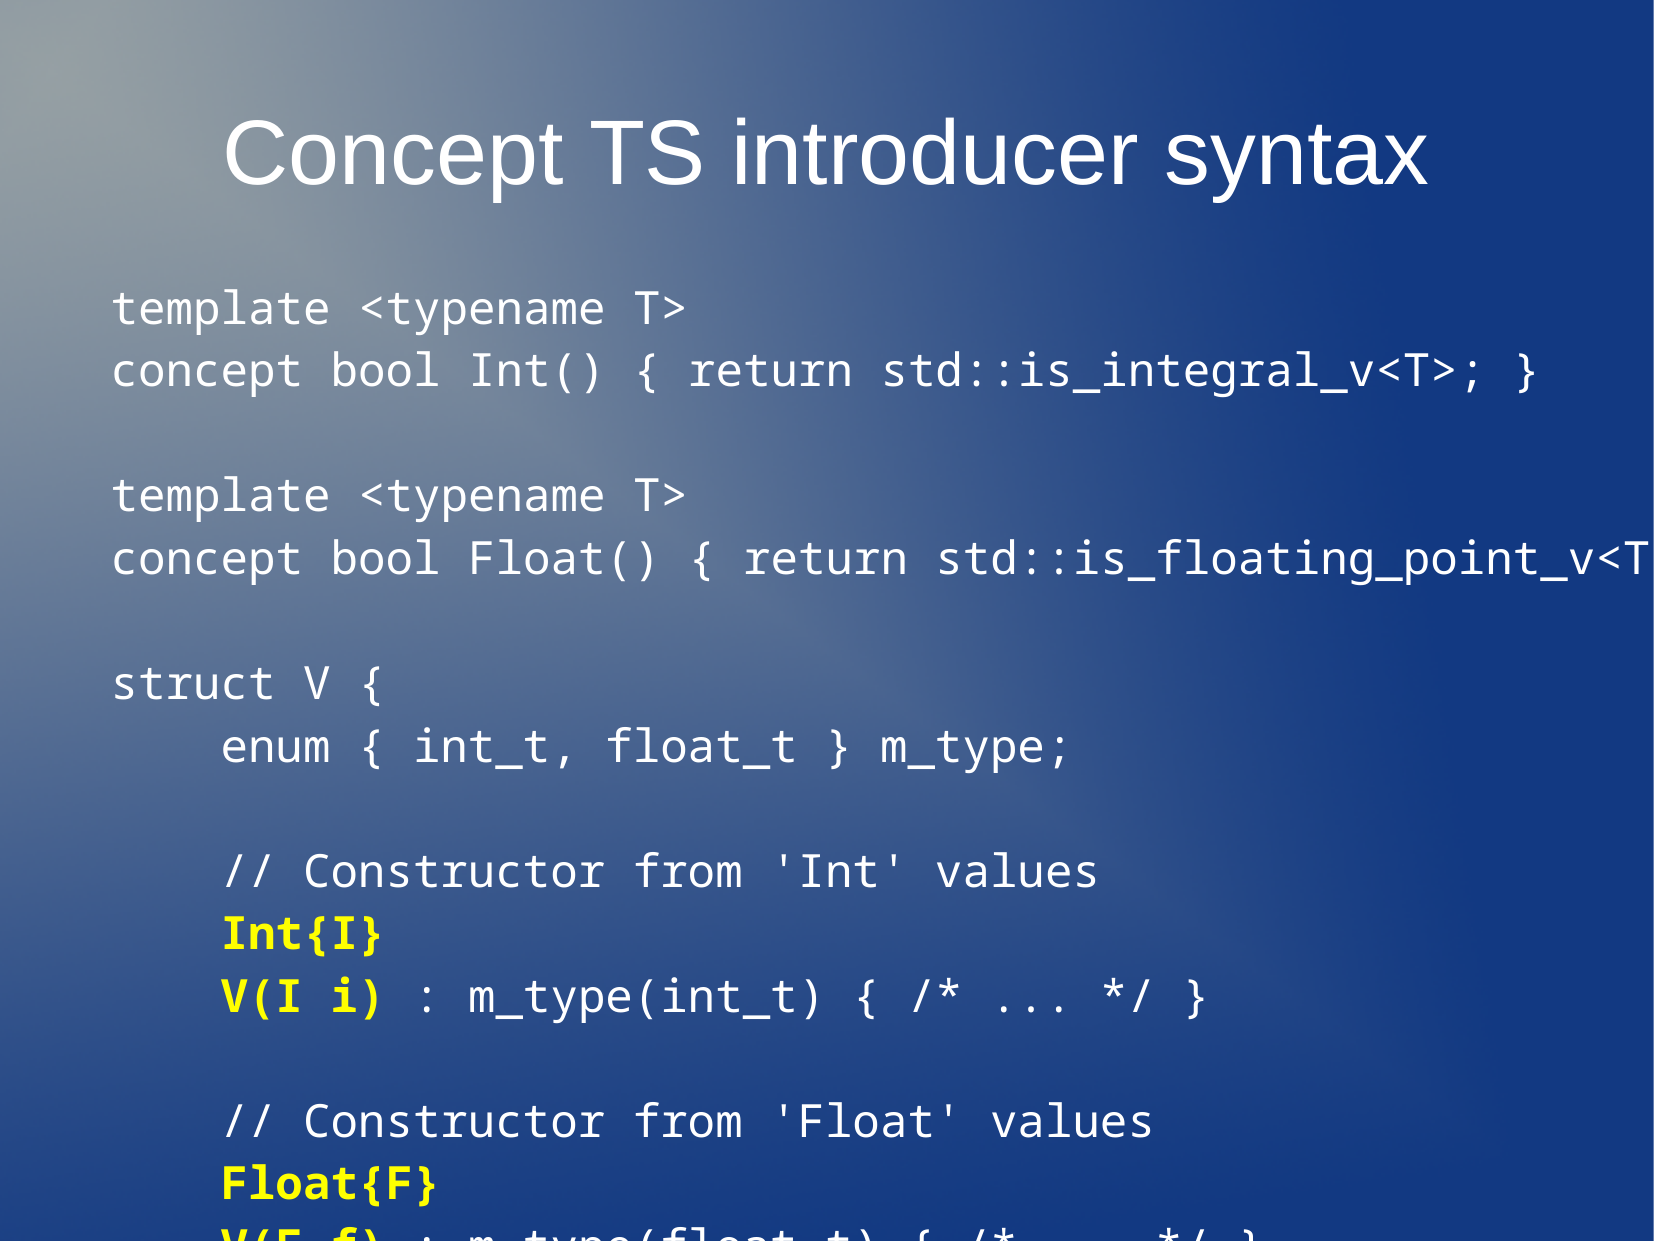

# Concept TS introducer syntax
template <typename T>
concept bool Int() { return std::is_integral_v<T>; }
template <typename T>
concept bool Float() { return std::is_floating_point_v<T>; }
struct V {
 enum { int_t, float_t } m_type;
 // Constructor from 'Int' values
 Int{I}
 V(I i) : m_type(int_t) { /* ... */ }
 // Constructor from 'Float' values
 Float{F}
 V(F f) : m_type(float_t) { /* ... */ }
};